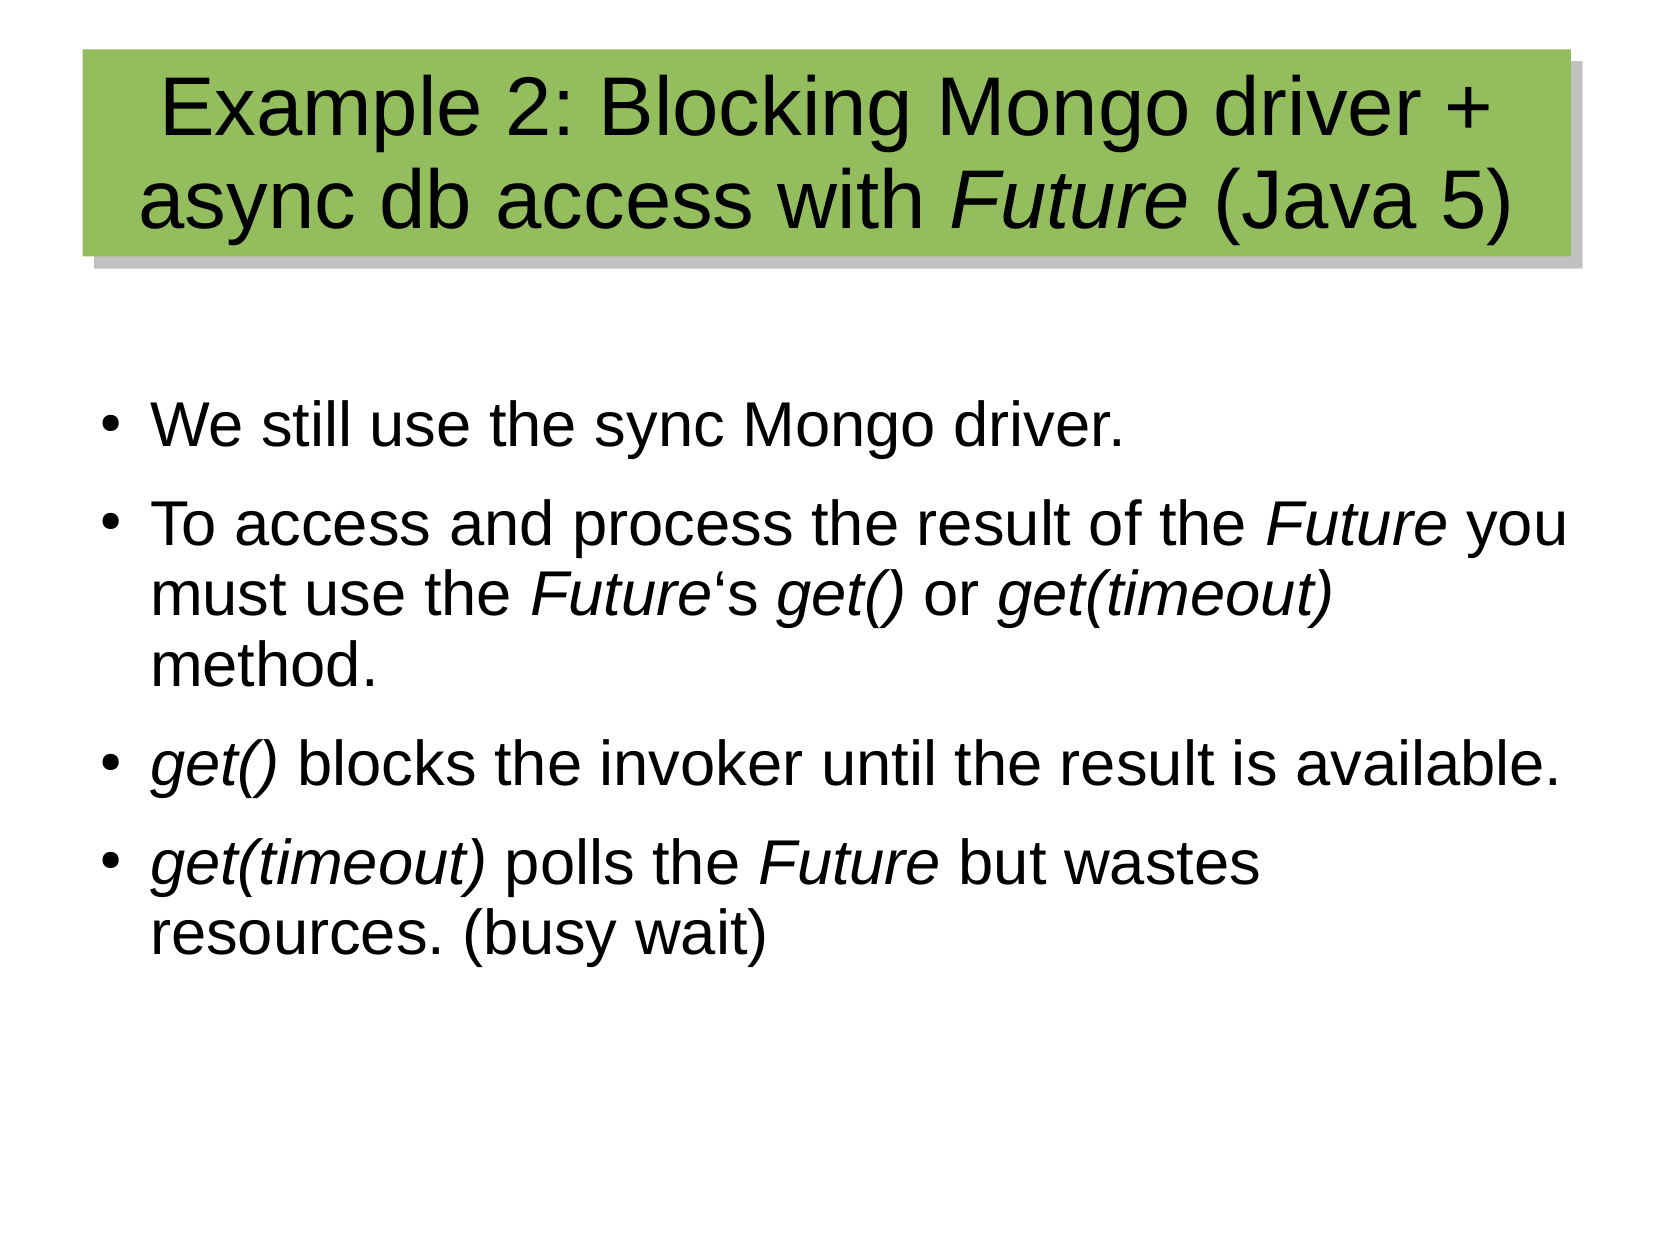

# Example 2: Blocking Mongo driver + async db access with Future (Java 5)
We still use the sync Mongo driver.
To access and process the result of the Future you must use the Future‘s get() or get(timeout) method.
get() blocks the invoker until the result is available.
get(timeout) polls the Future but wastes resources. (busy wait)